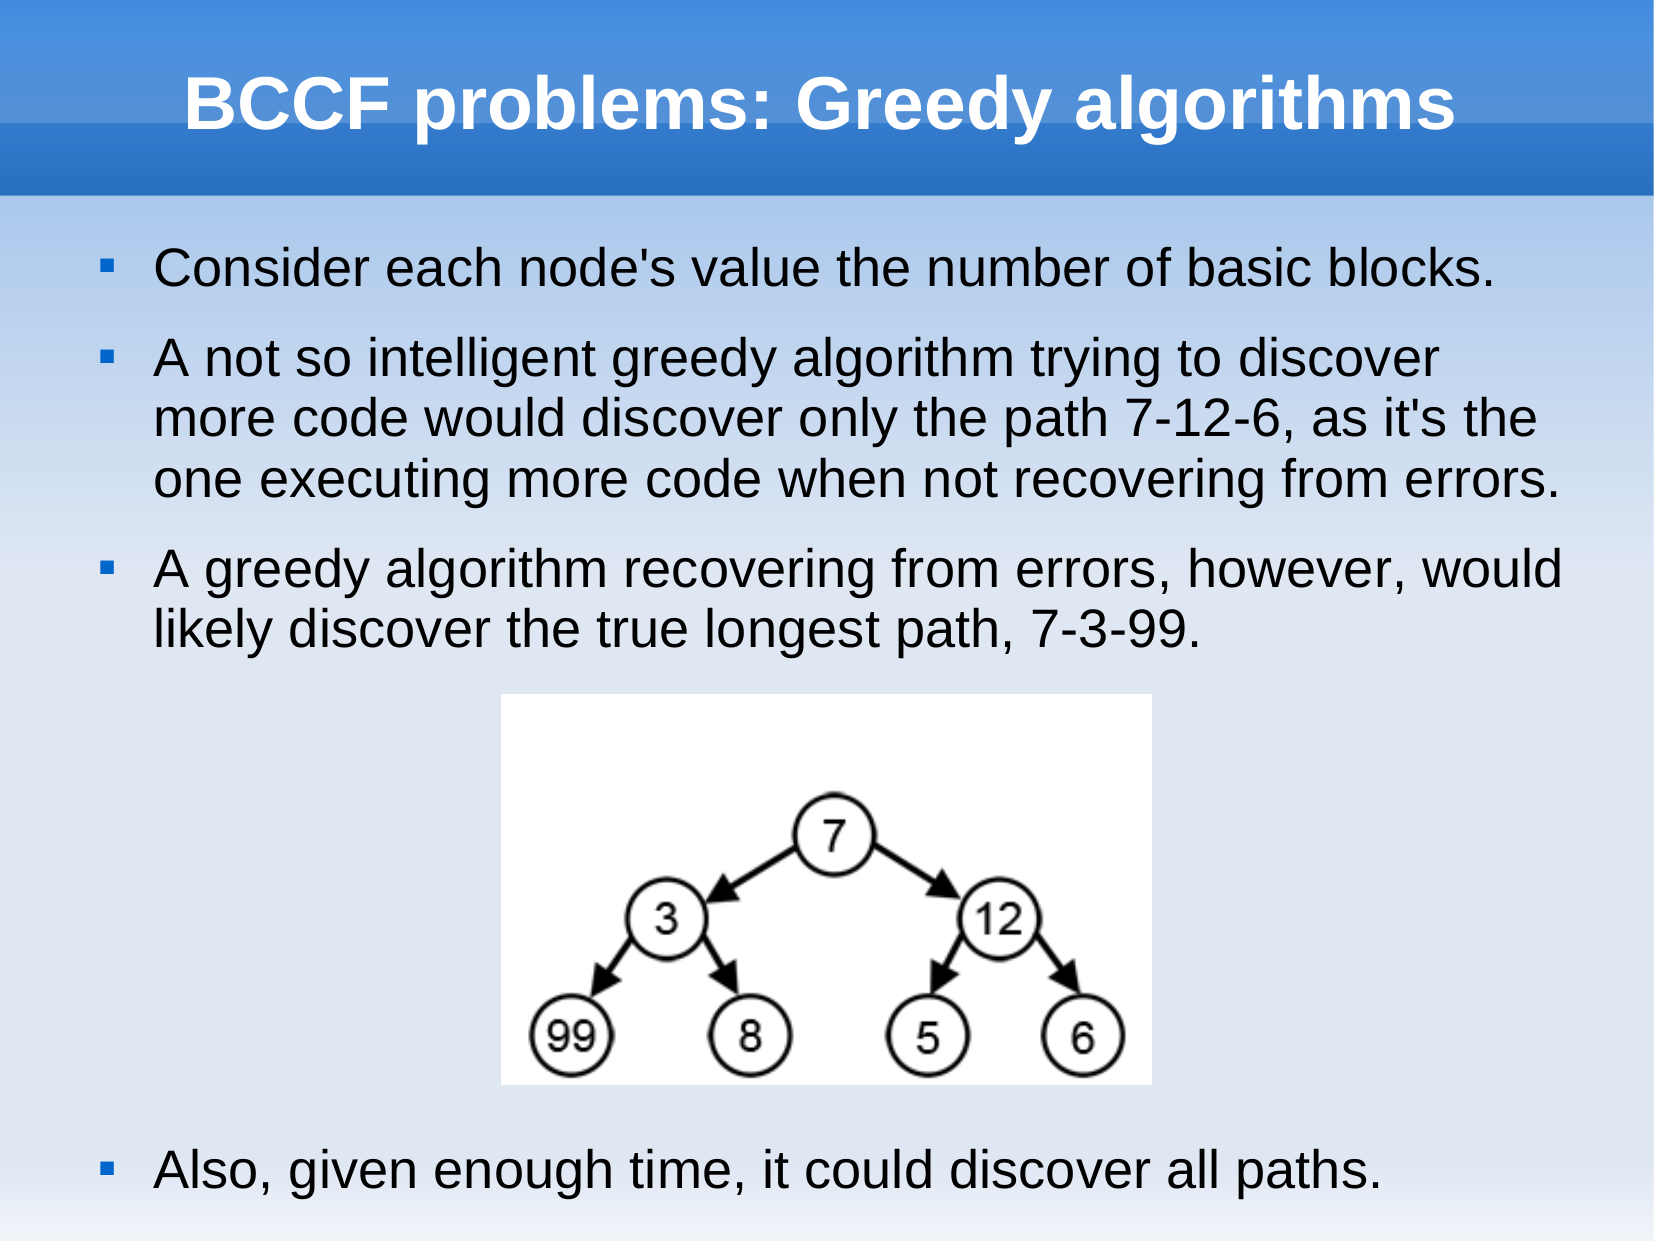

# BCCF problems: Greedy algorithms
Consider each node's value the number of basic blocks.
A not so intelligent greedy algorithm trying to discover more code would discover only the path 7-12-6, as it's the one executing more code when not recovering from errors.
A greedy algorithm recovering from errors, however, would likely discover the true longest path, 7-3-99.
Also, given enough time, it could discover all paths.